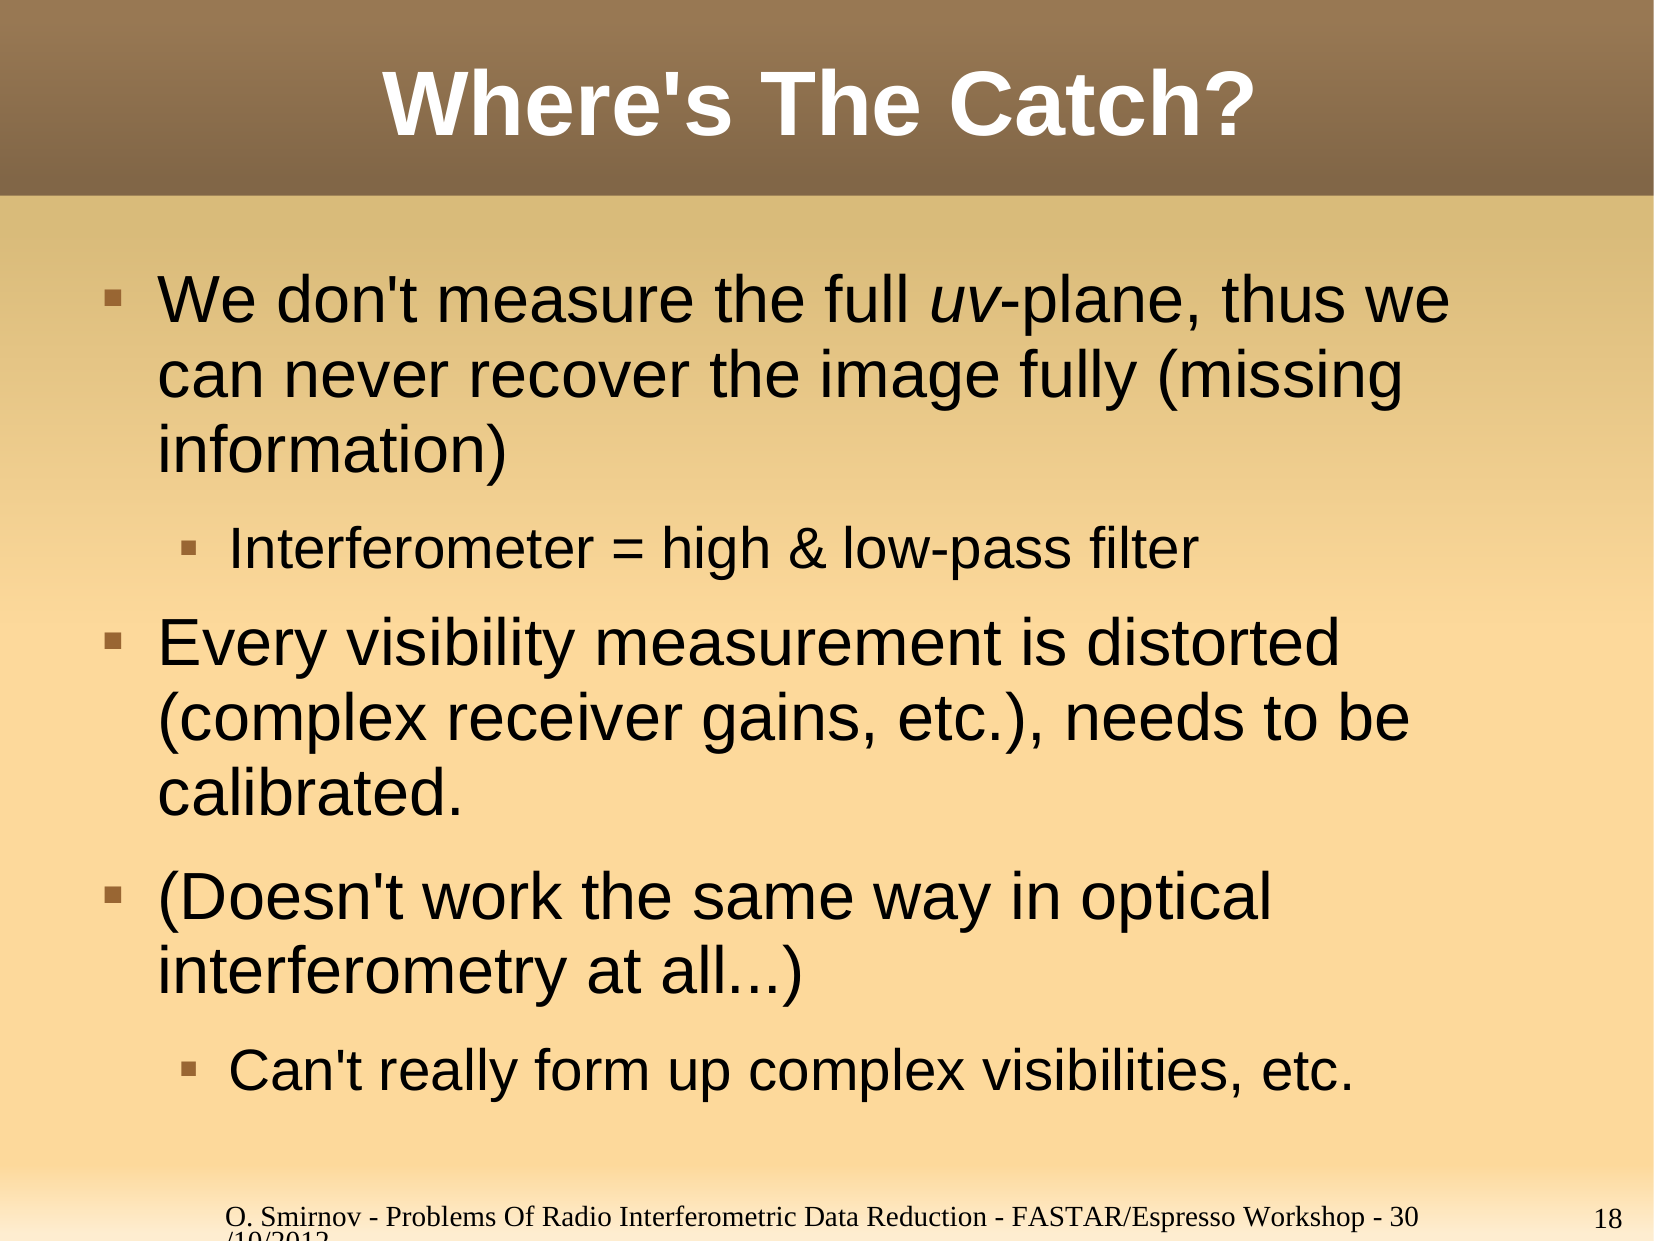

# Where's The Catch?
We don't measure the full uv-plane, thus we can never recover the image fully (missing information)
Interferometer = high & low-pass filter
Every visibility measurement is distorted (complex receiver gains, etc.), needs to be calibrated.
(Doesn't work the same way in optical interferometry at all...)
Can't really form up complex visibilities, etc.
O. Smirnov - Problems Of Radio Interferometric Data Reduction - FASTAR/Espresso Workshop - 30/10/2012
18